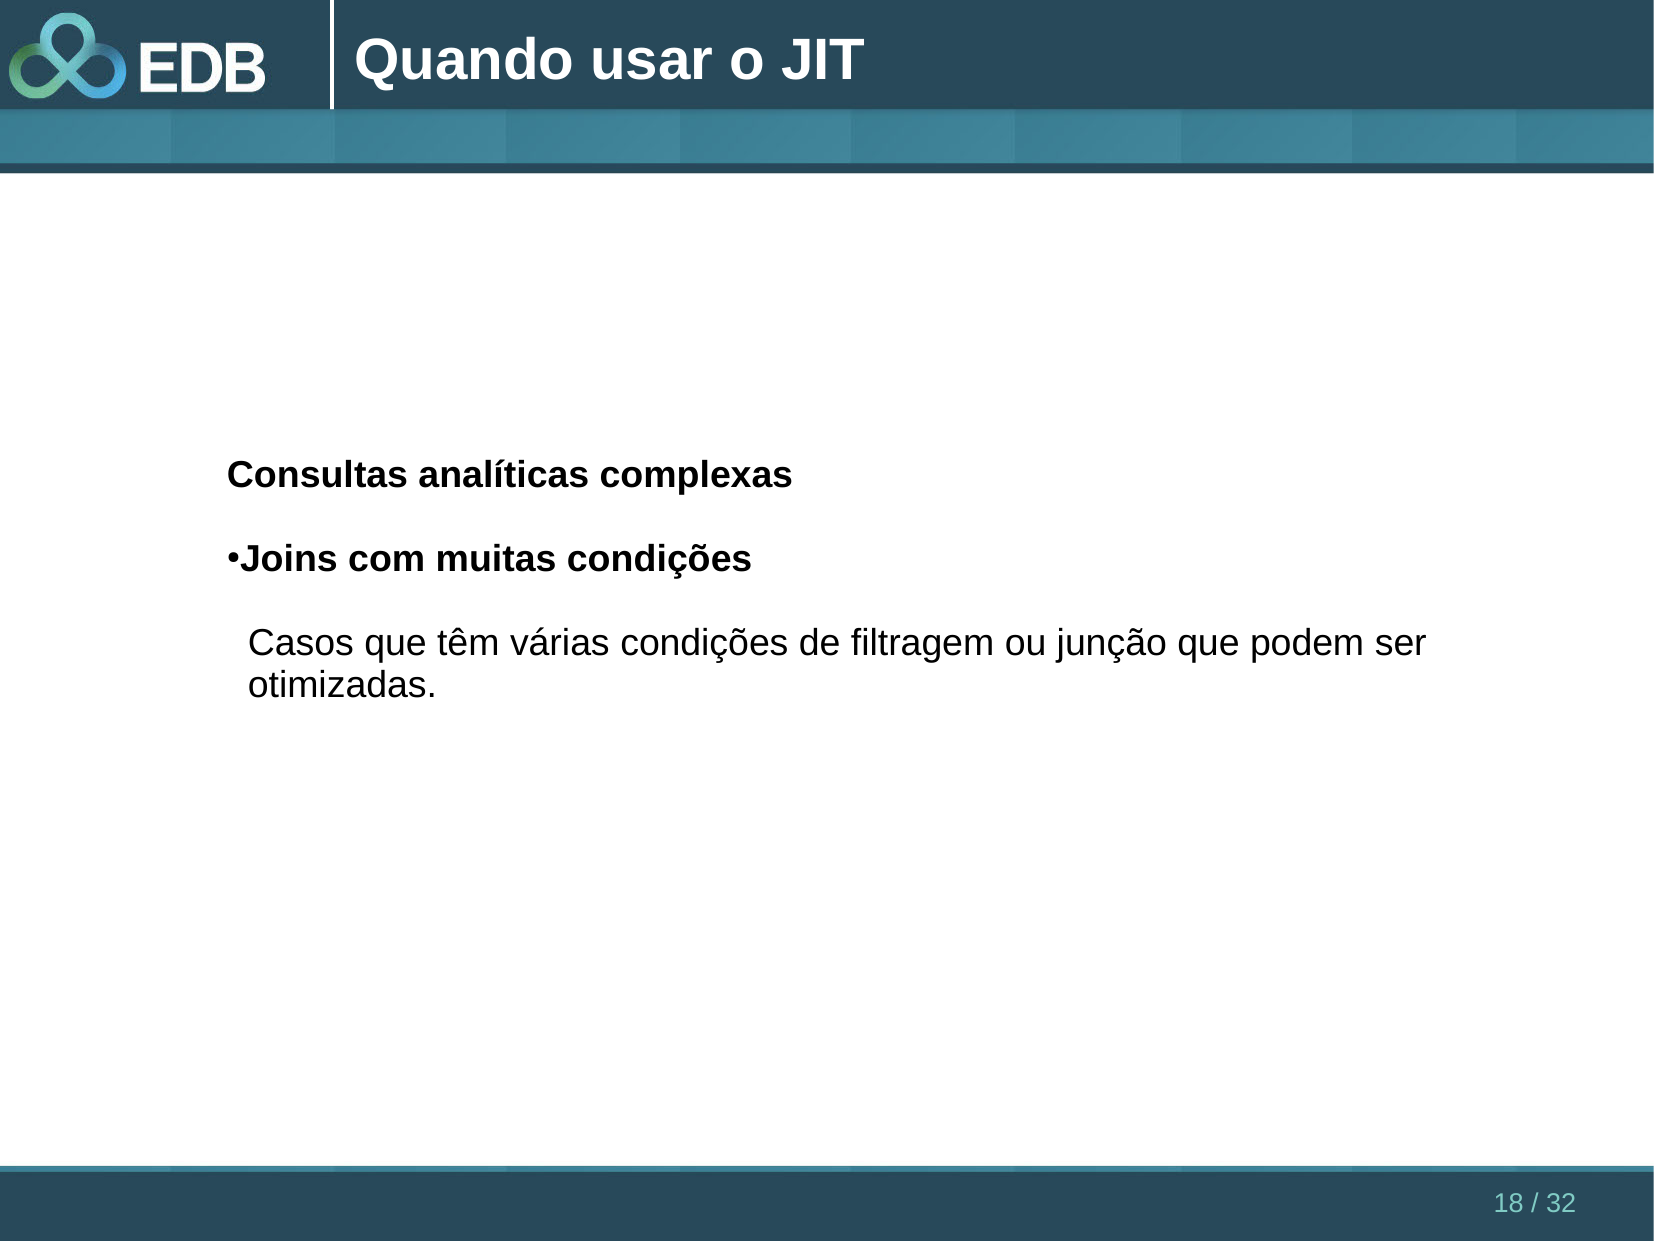

# Quando usar o JIT
Consultas analíticas complexas
Joins com muitas condições
 Casos que têm várias condições de filtragem ou junção que podem ser
 otimizadas.